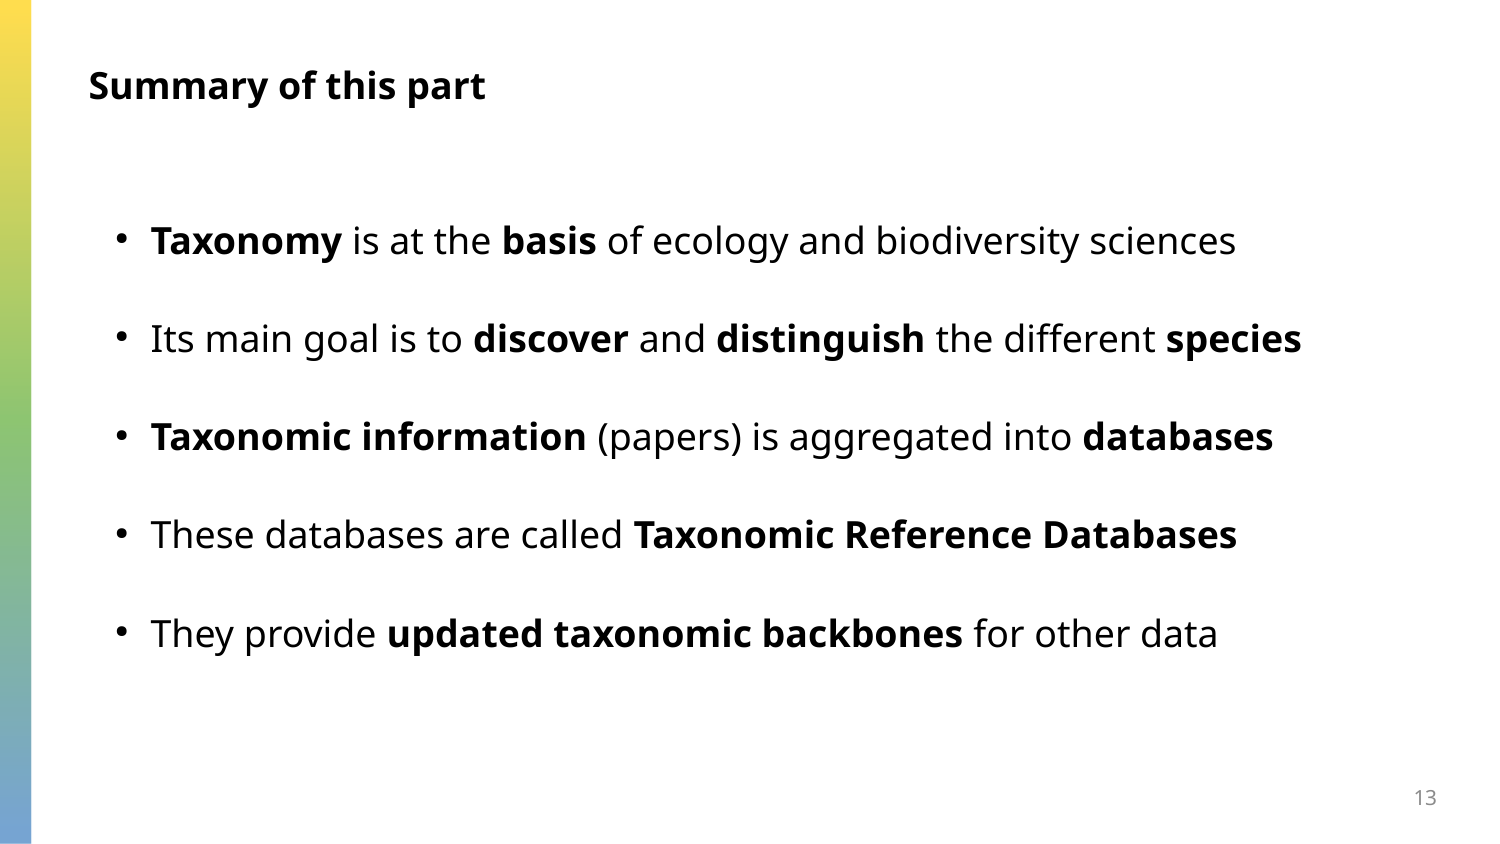

# Summary of this part
Taxonomy is at the basis of ecology and biodiversity sciences
Its main goal is to discover and distinguish the different species
Taxonomic information (papers) is aggregated into databases
These databases are called Taxonomic Reference Databases
They provide updated taxonomic backbones for other data
13